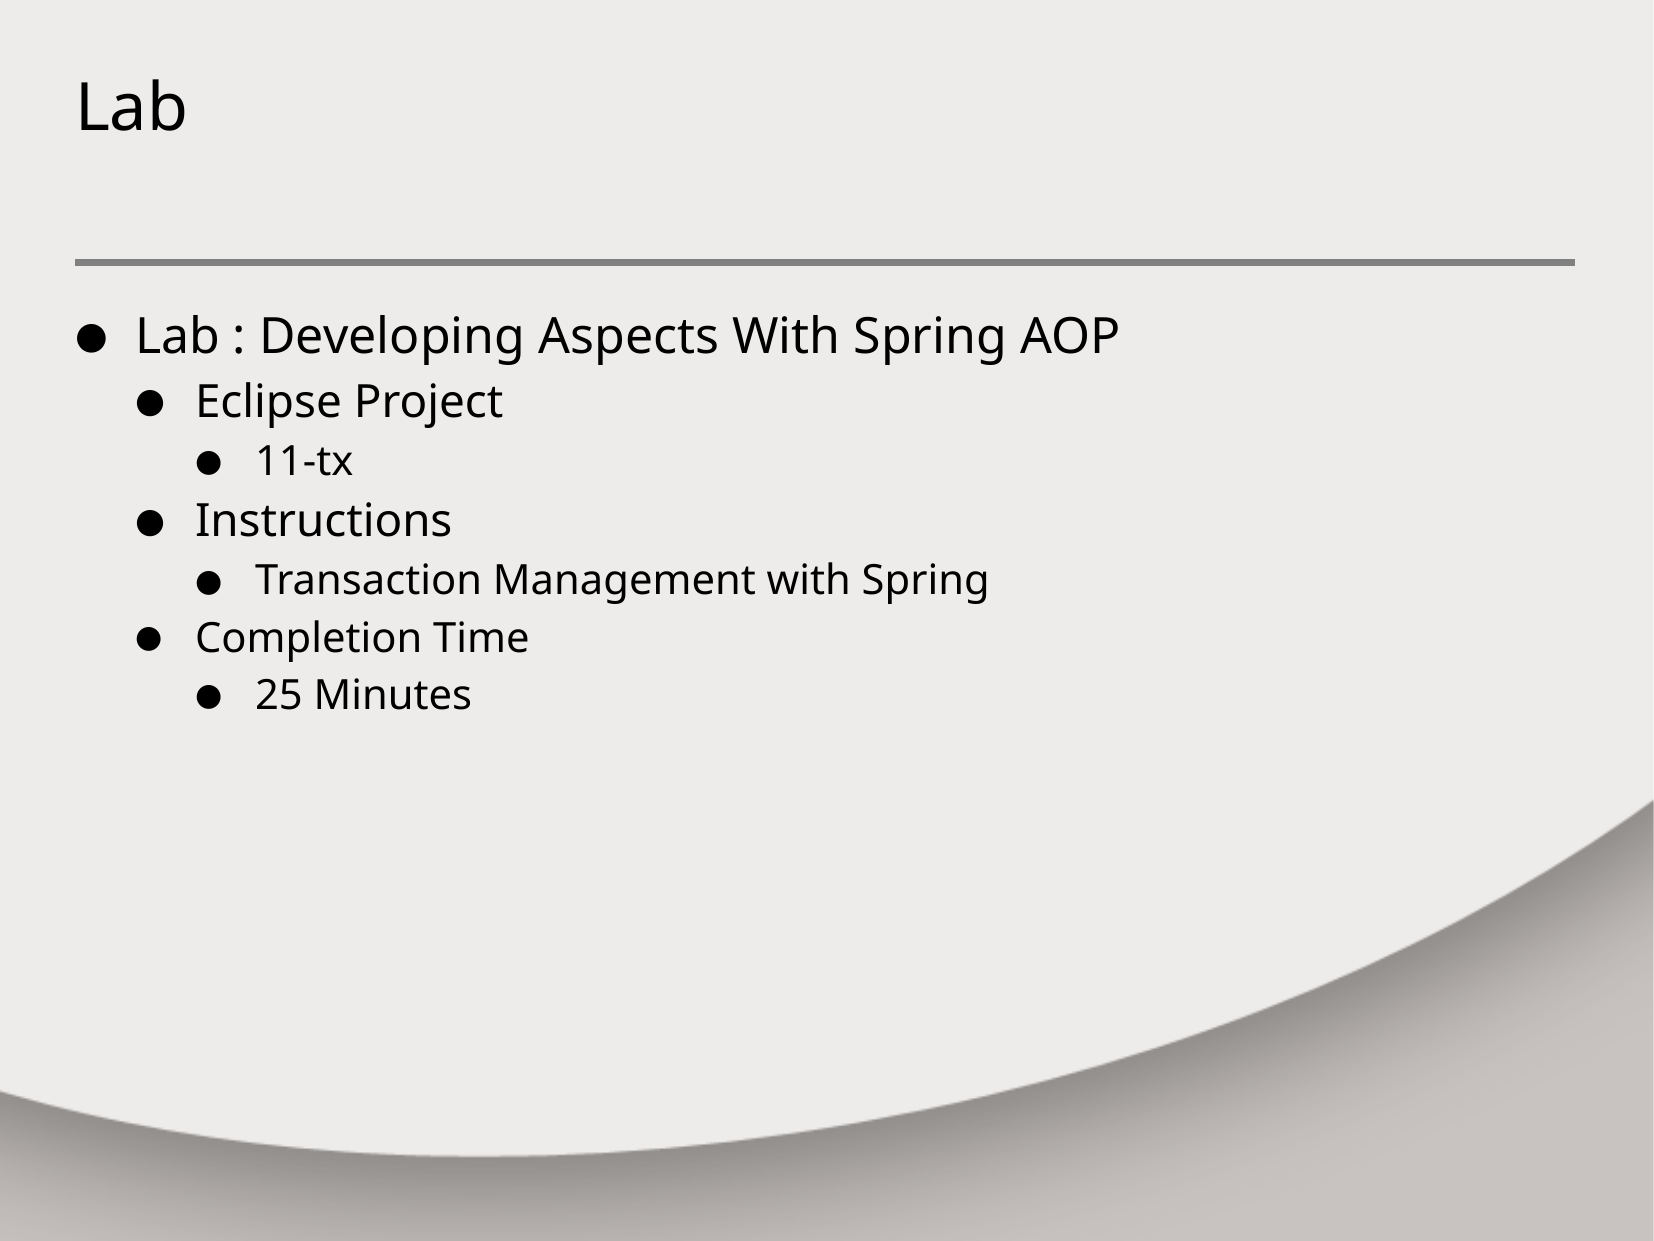

# Lab
Lab : Developing Aspects With Spring AOP
Eclipse Project
11-tx
Instructions
Transaction Management with Spring
Completion Time
25 Minutes